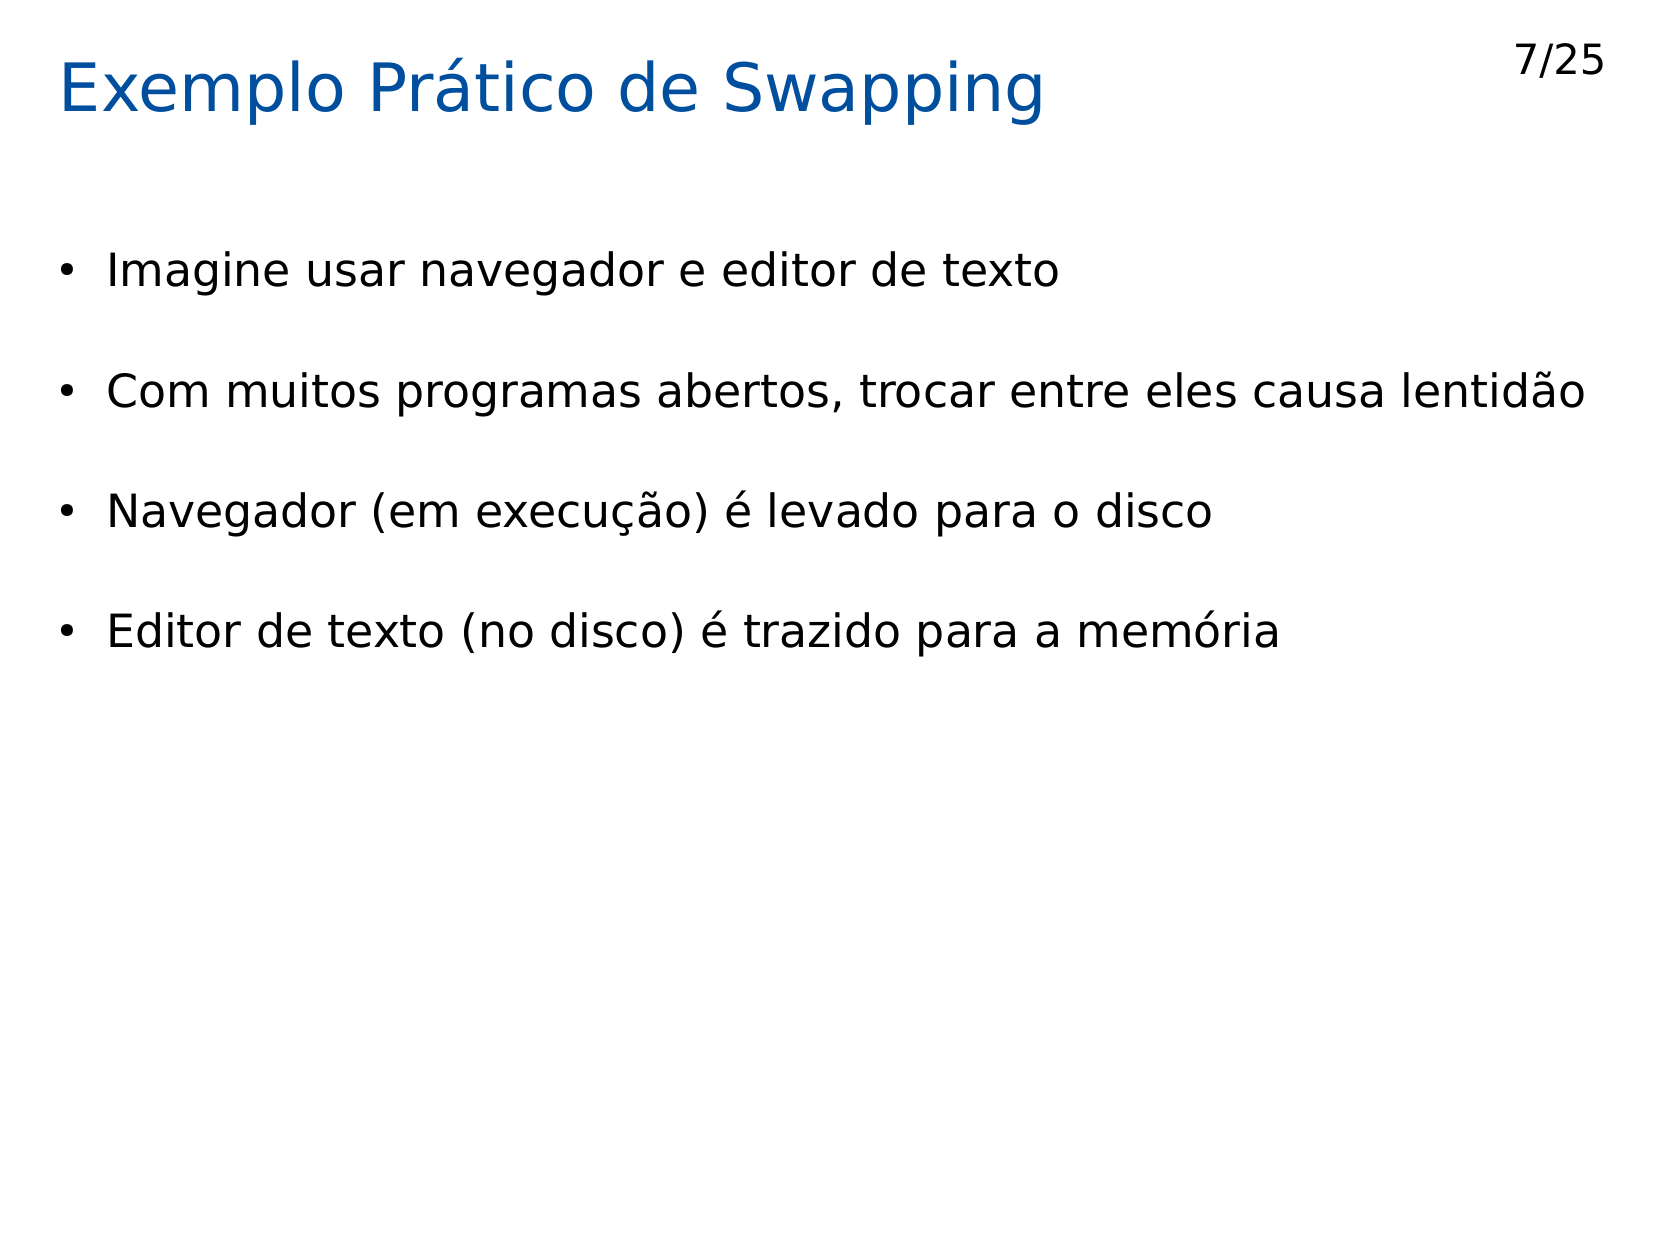

# Exemplo Prático de Swapping
7
Imagine usar navegador e editor de texto
Com muitos programas abertos, trocar entre eles causa lentidão
Navegador (em execução) é levado para o disco
Editor de texto (no disco) é trazido para a memória